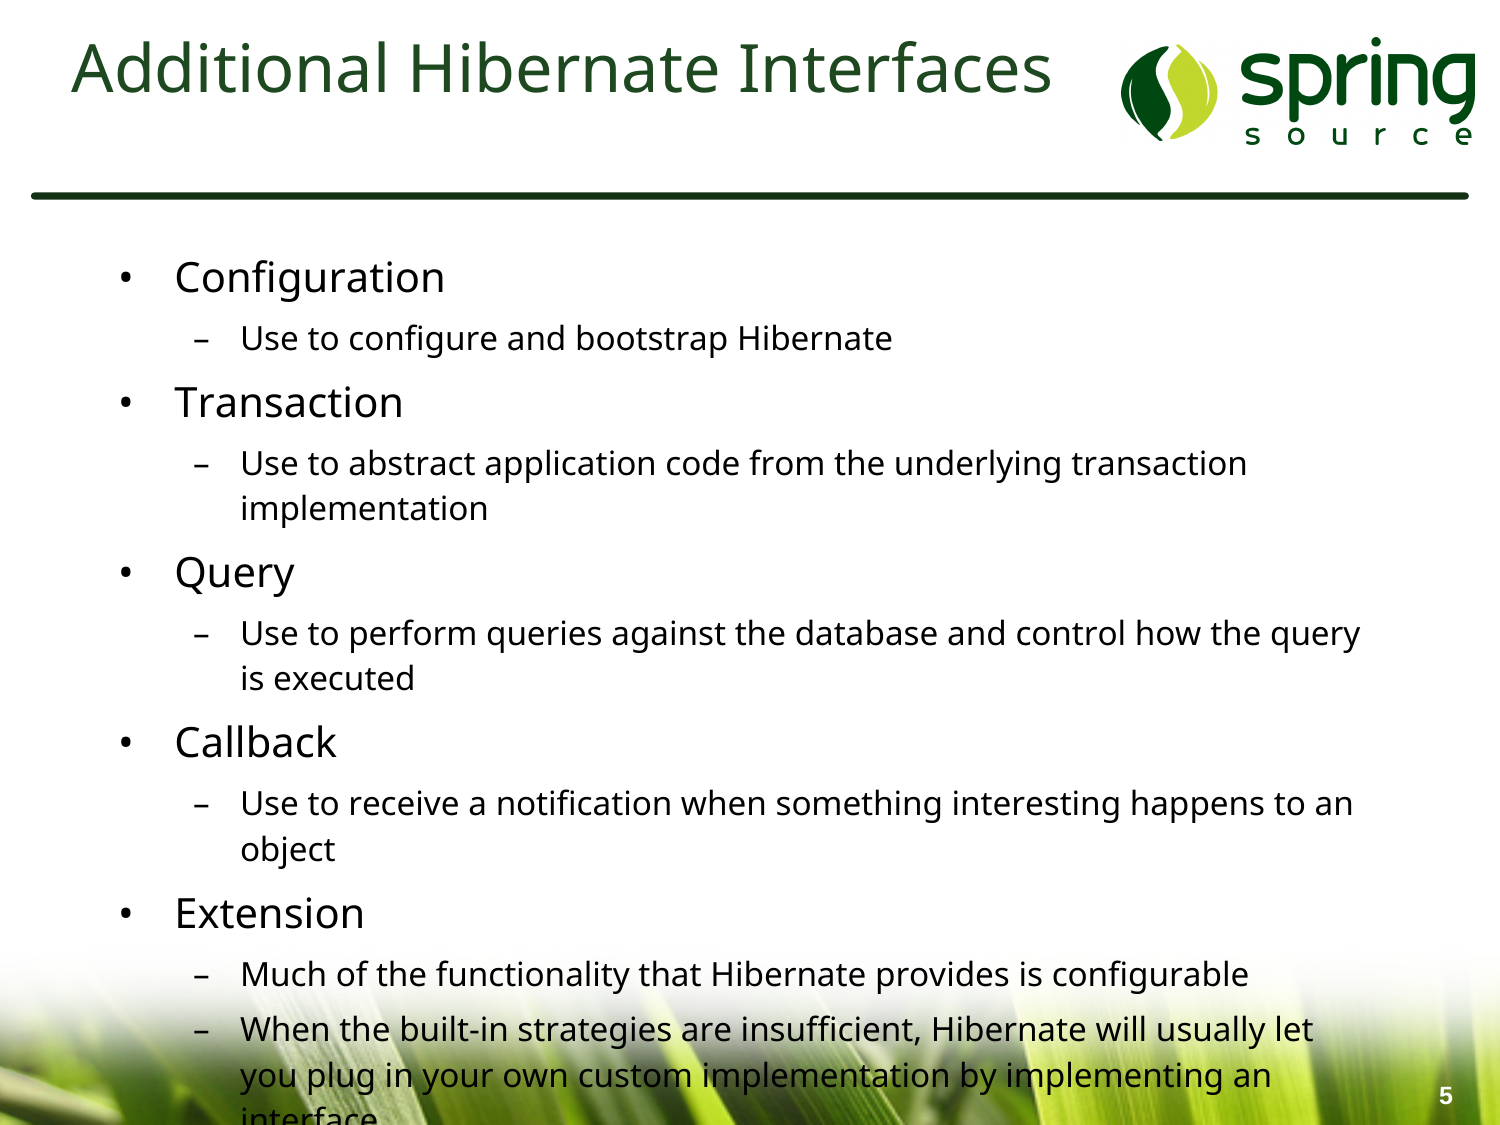

# Additional Hibernate Interfaces
Configuration
Use to configure and bootstrap Hibernate
Transaction
Use to abstract application code from the underlying transaction implementation
Query
Use to perform queries against the database and control how the query is executed
Callback
Use to receive a notification when something interesting happens to an object
Extension
Much of the functionality that Hibernate provides is configurable
When the built-in strategies are insufficient, Hibernate will usually let you plug in your own custom implementation by implementing an interface